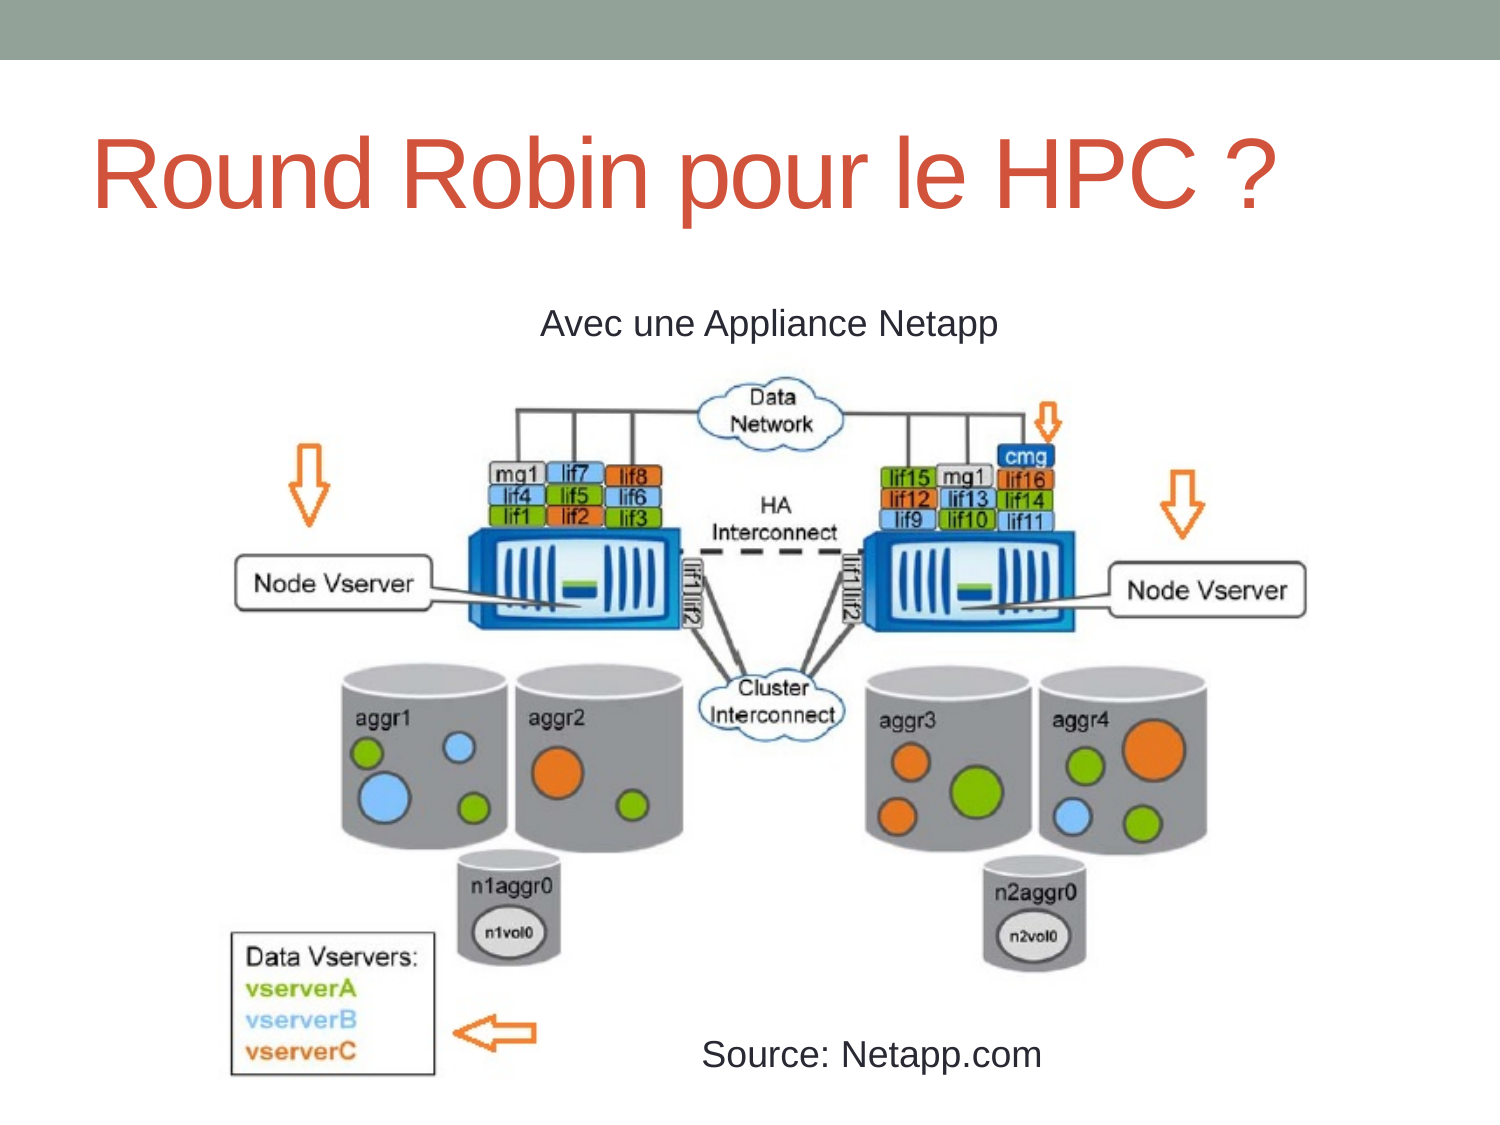

# Round Robin pour le HPC ?
Avec une Appliance Netapp
Source: Netapp.com